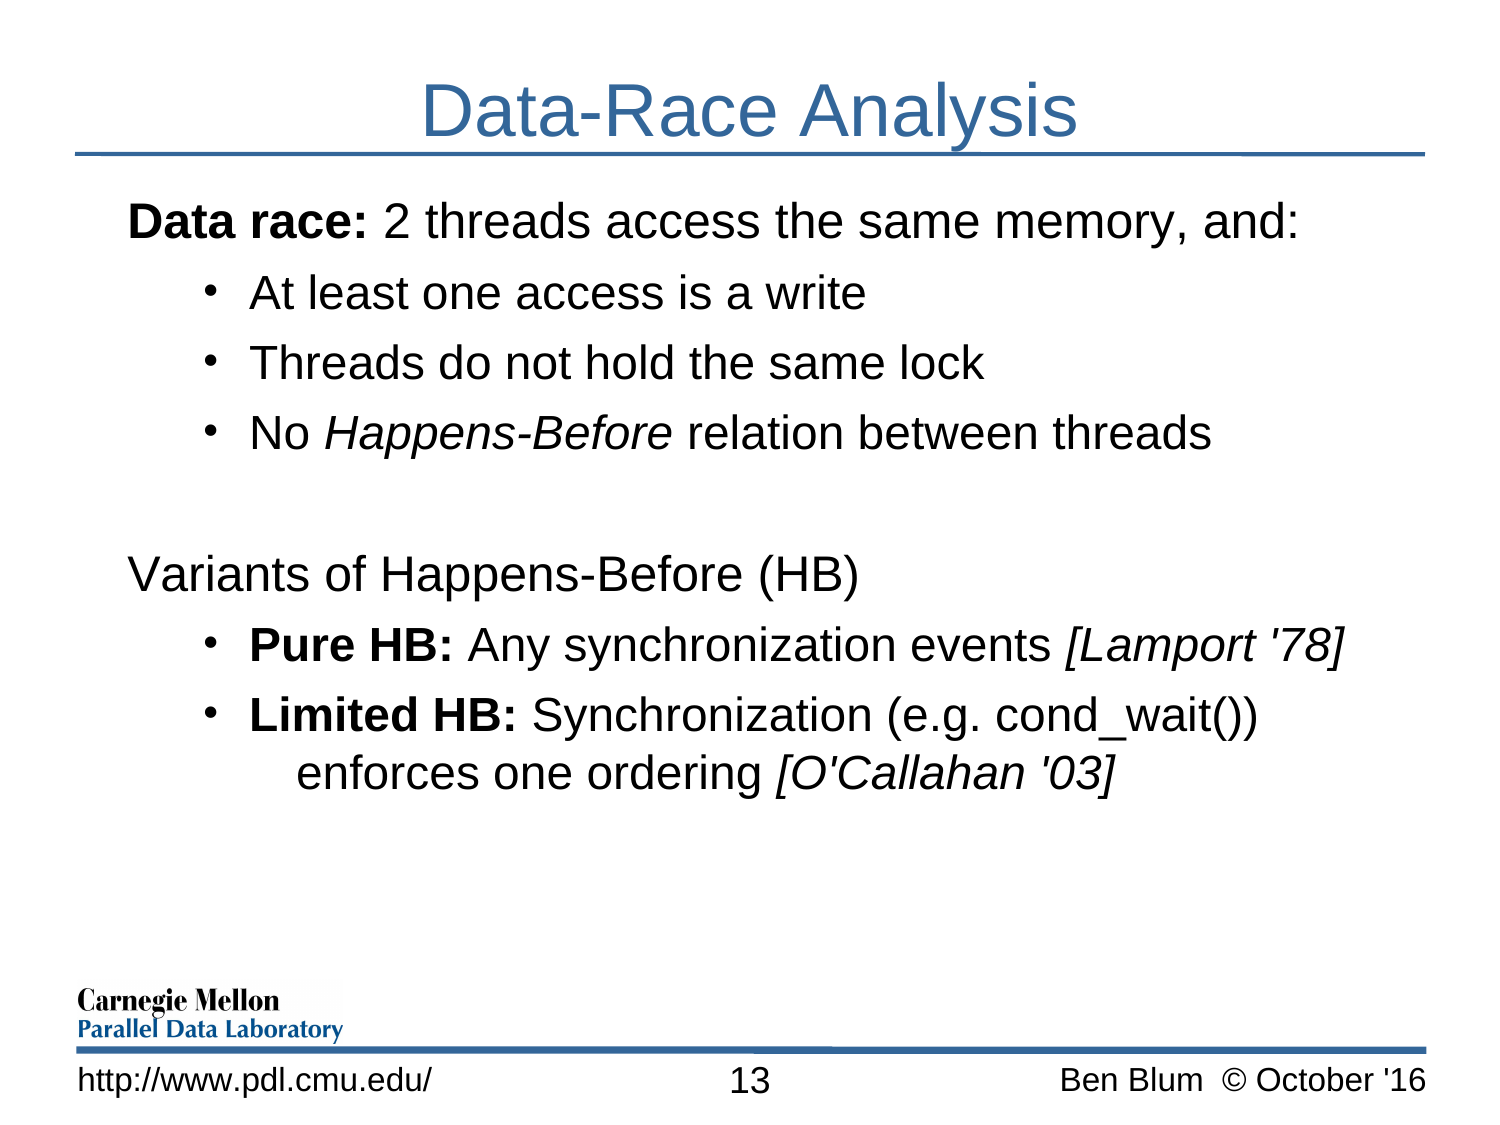

# Data-Race Analysis
Data race: 2 threads access the same memory, and:
At least one access is a write
Threads do not hold the same lock
No Happens-Before relation between threads
Variants of Happens-Before (HB)
Pure HB: Any synchronization events [Lamport '78]
Limited HB: Synchronization (e.g. cond_wait()) enforces one ordering [O'Callahan '03]
13